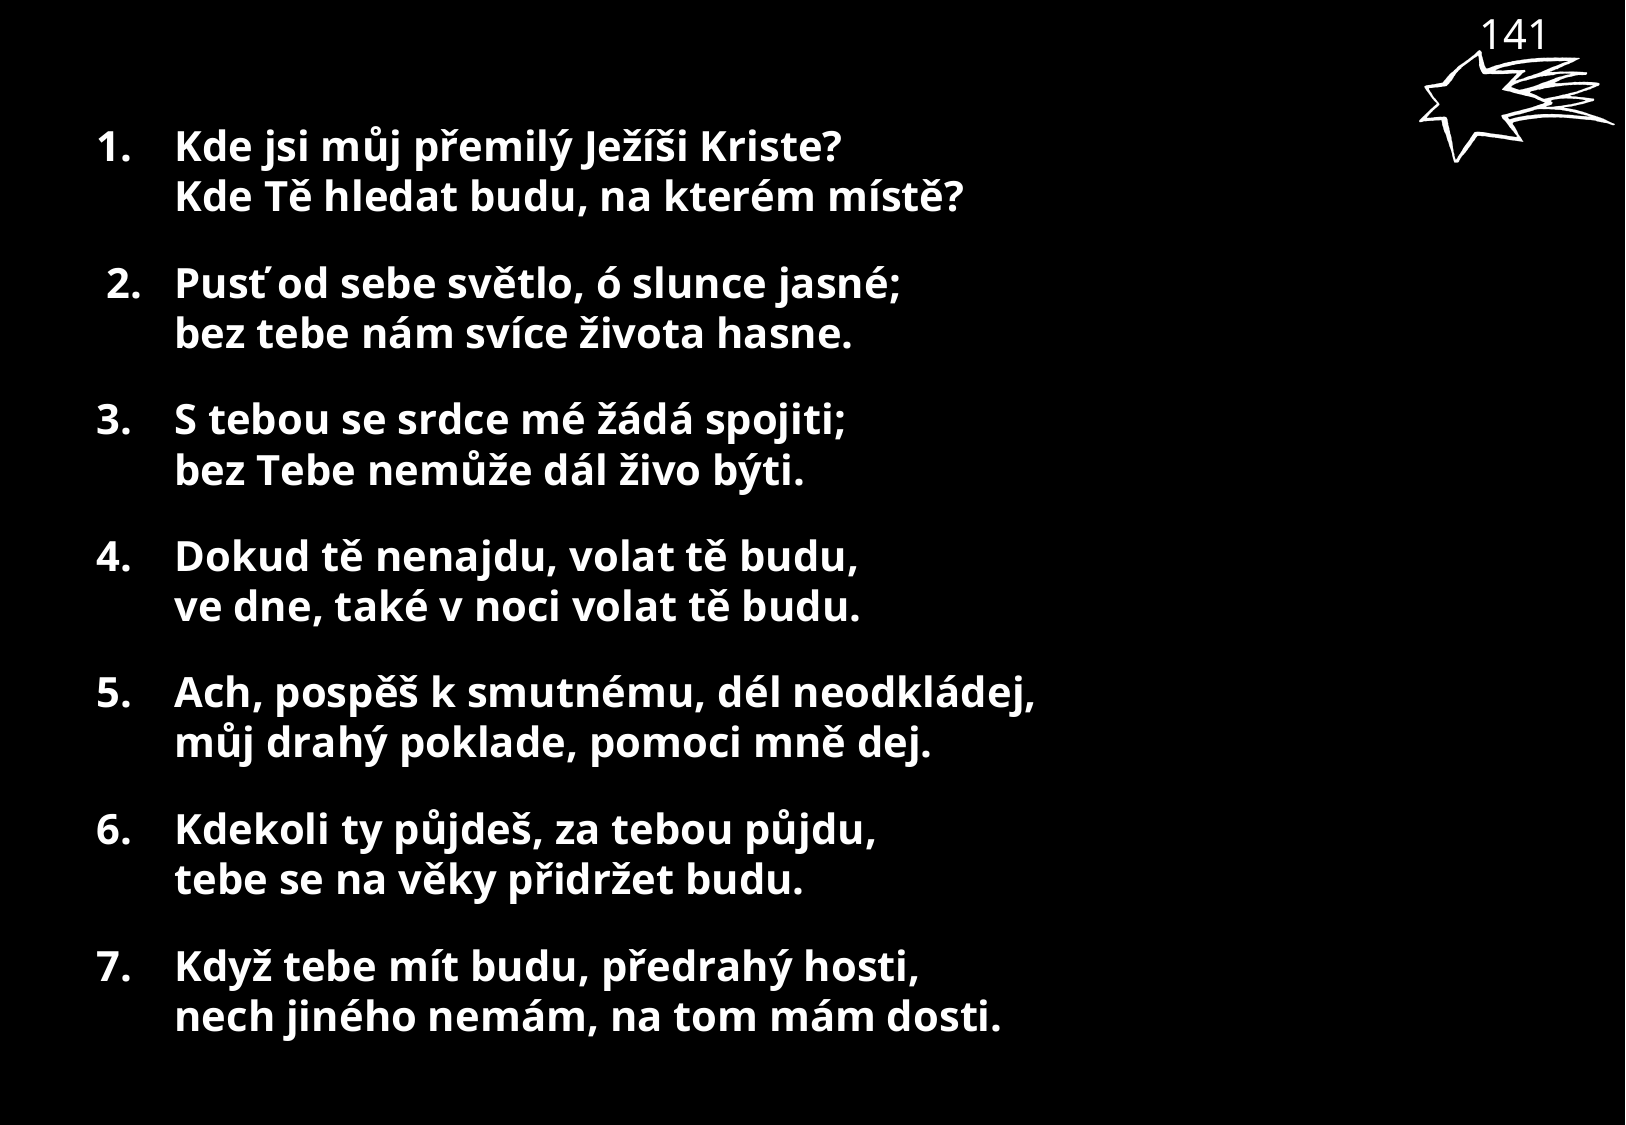

141
# 1. 	Kde jsi můj přemilý Ježíši Kriste? Kde Tě hledat budu, na kterém místě?
 2. 	Pusť od sebe světlo, ó slunce jasné;
bez tebe nám svíce života hasne.
S tebou se srdce mé žádá spojiti;
bez Tebe nemůže dál živo býti.
Dokud tě nenajdu, volat tě budu,
ve dne, také v noci volat tě budu.
5.	Ach, pospěš k smutnému, dél neodkládej,
můj drahý poklade, pomoci mně dej.
Kdekoli ty půjdeš, za tebou půjdu,
tebe se na věky přidržet budu.
Když tebe mít budu, předrahý hosti,
nech jiného nemám, na tom mám dosti.